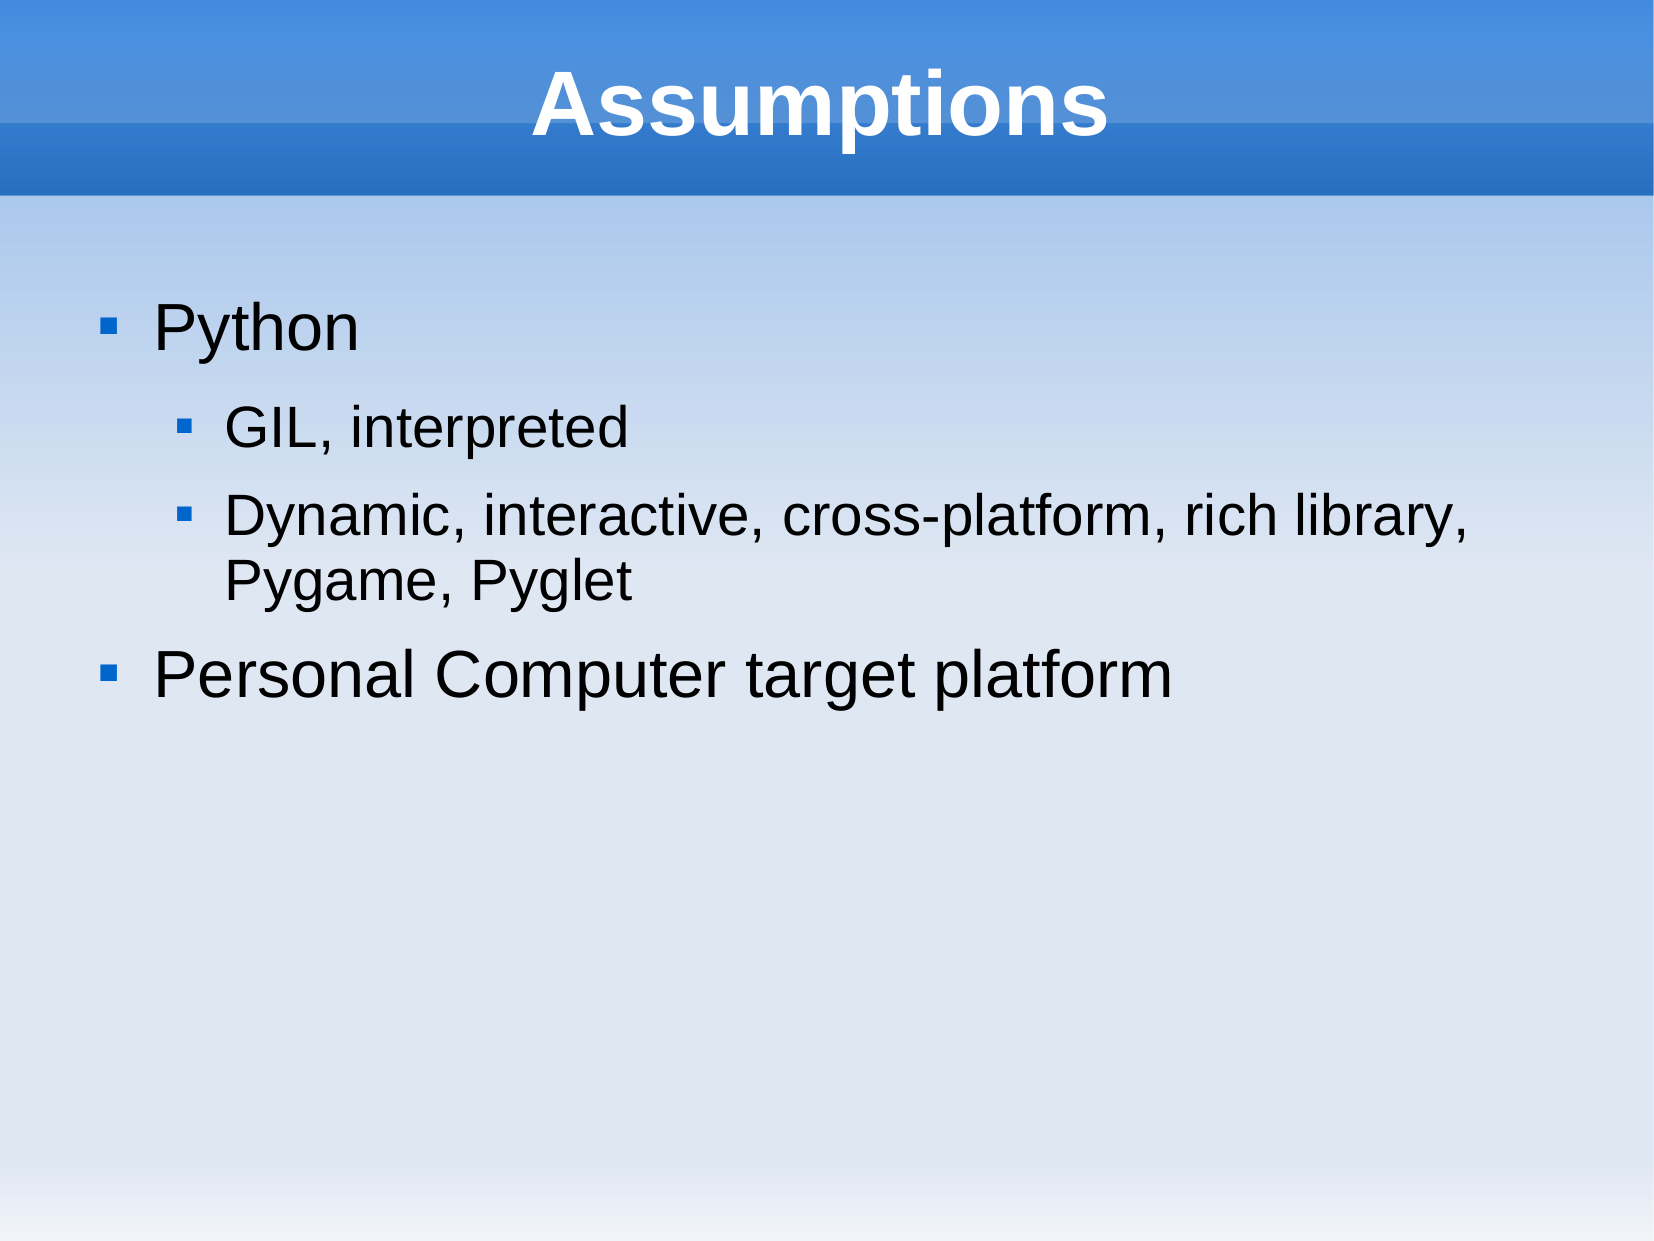

# Assumptions
Python
GIL, interpreted
Dynamic, interactive, cross-platform, rich library, Pygame, Pyglet
Personal Computer target platform